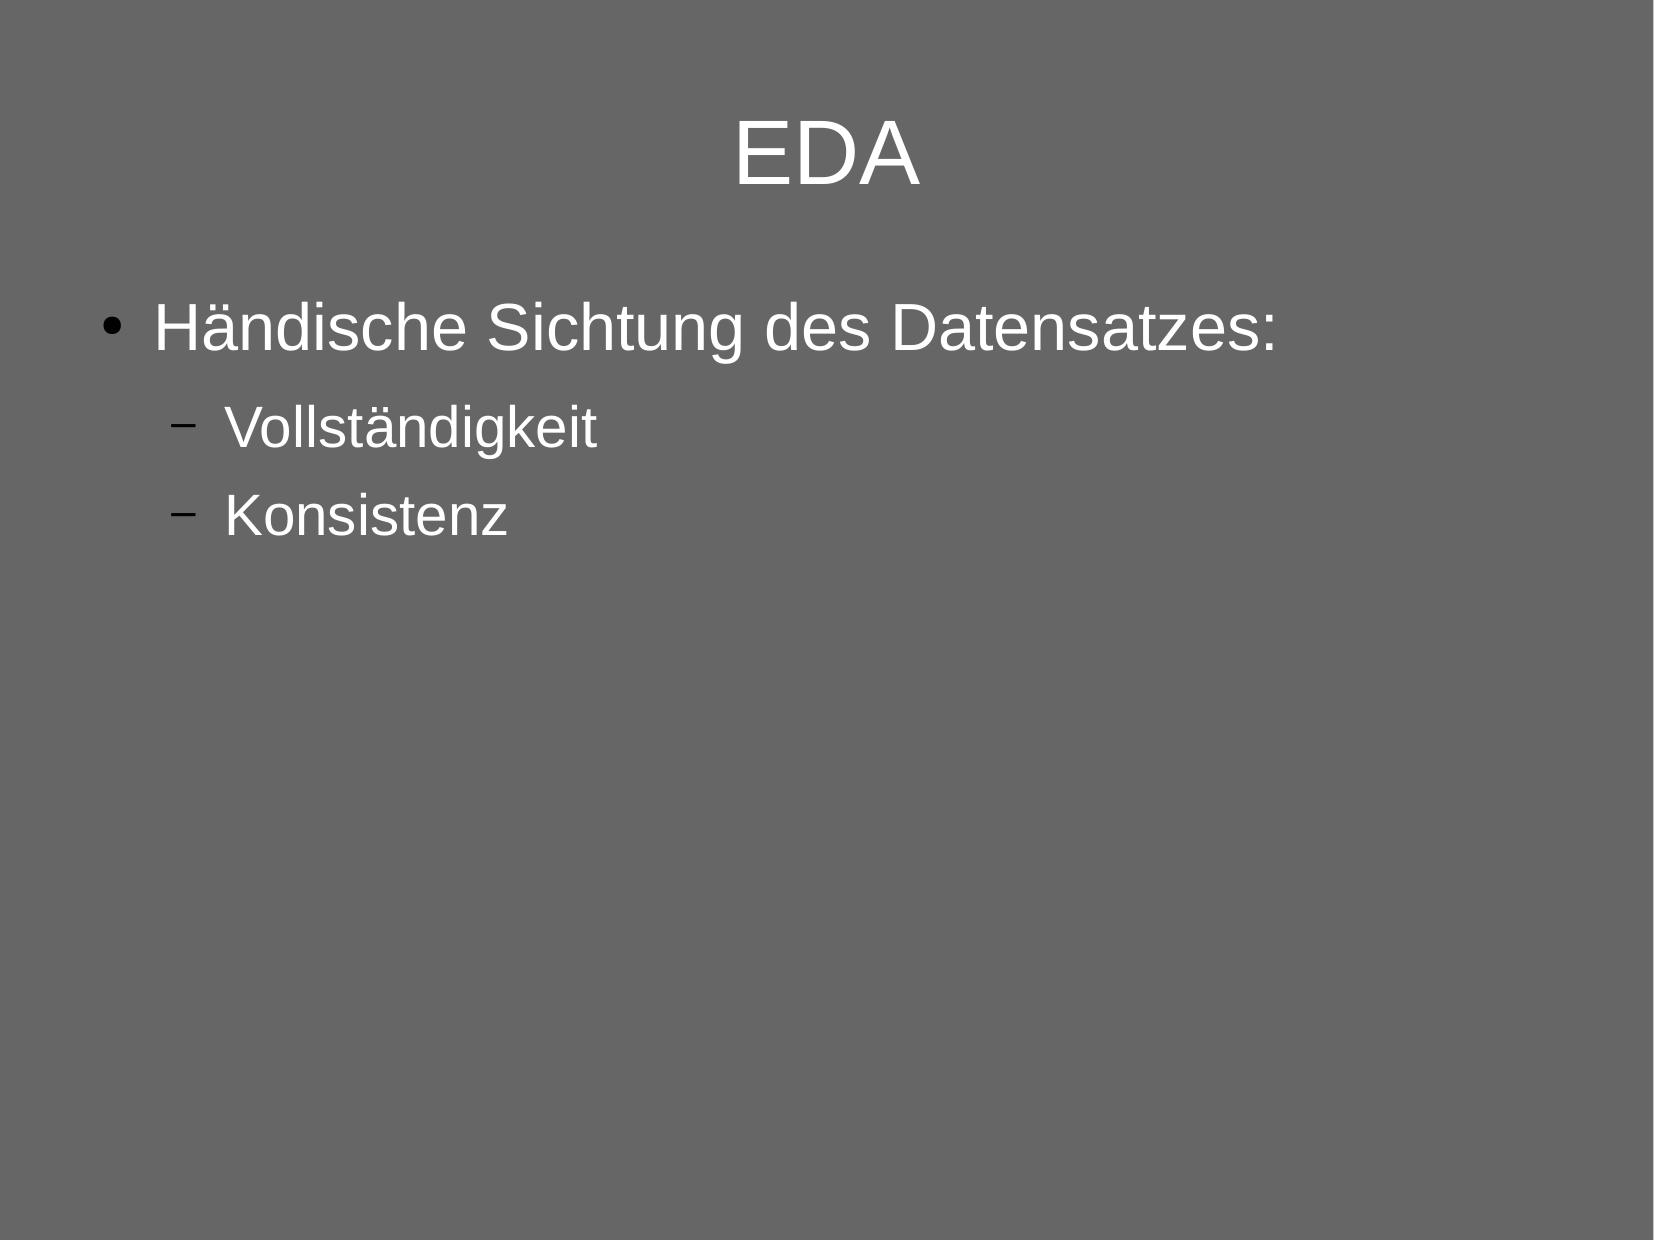

# EDA
Händische Sichtung des Datensatzes:
Vollständigkeit
Konsistenz